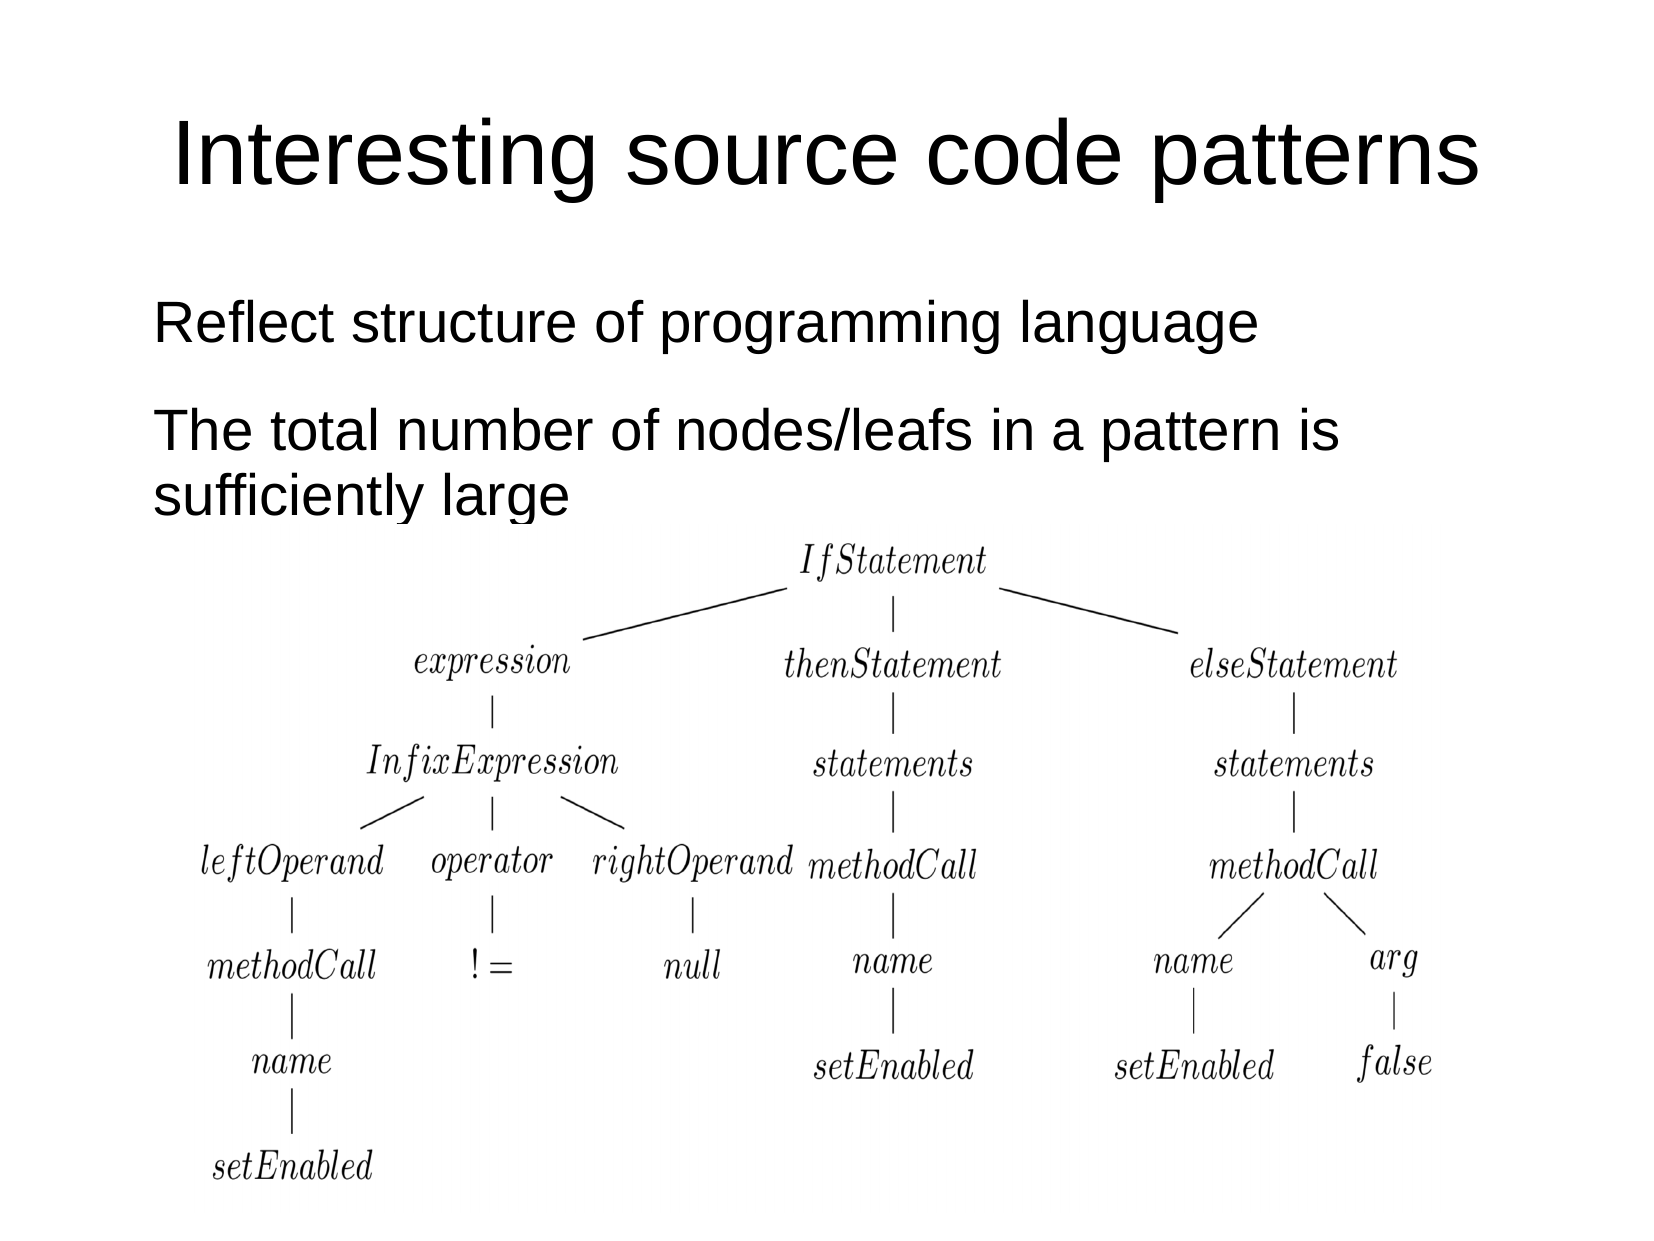

# Interesting source code patterns
Reflect structure of programming language
The total number of nodes/leafs in a pattern is sufficiently large
11